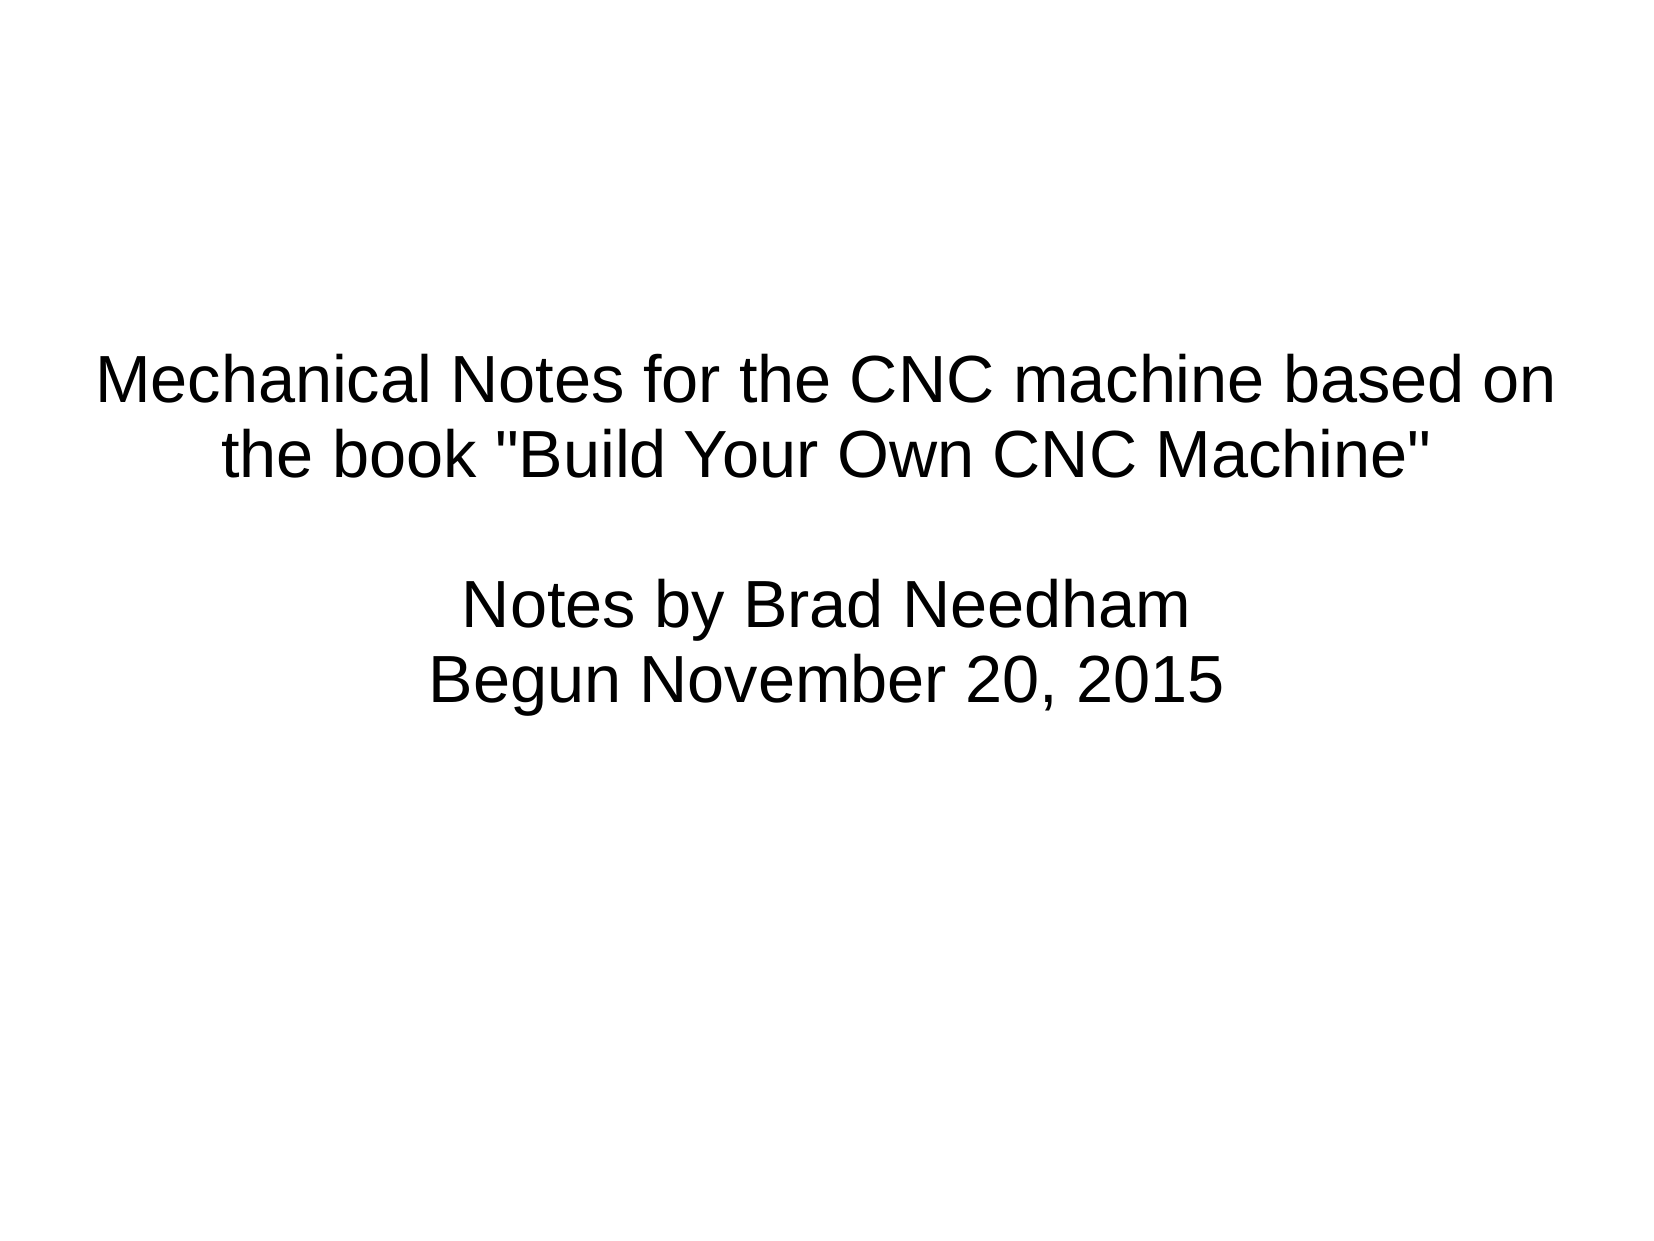

# Mechanical Notes for the CNC machine based on the book "Build Your Own CNC Machine"
Notes by Brad Needham
Begun November 20, 2015